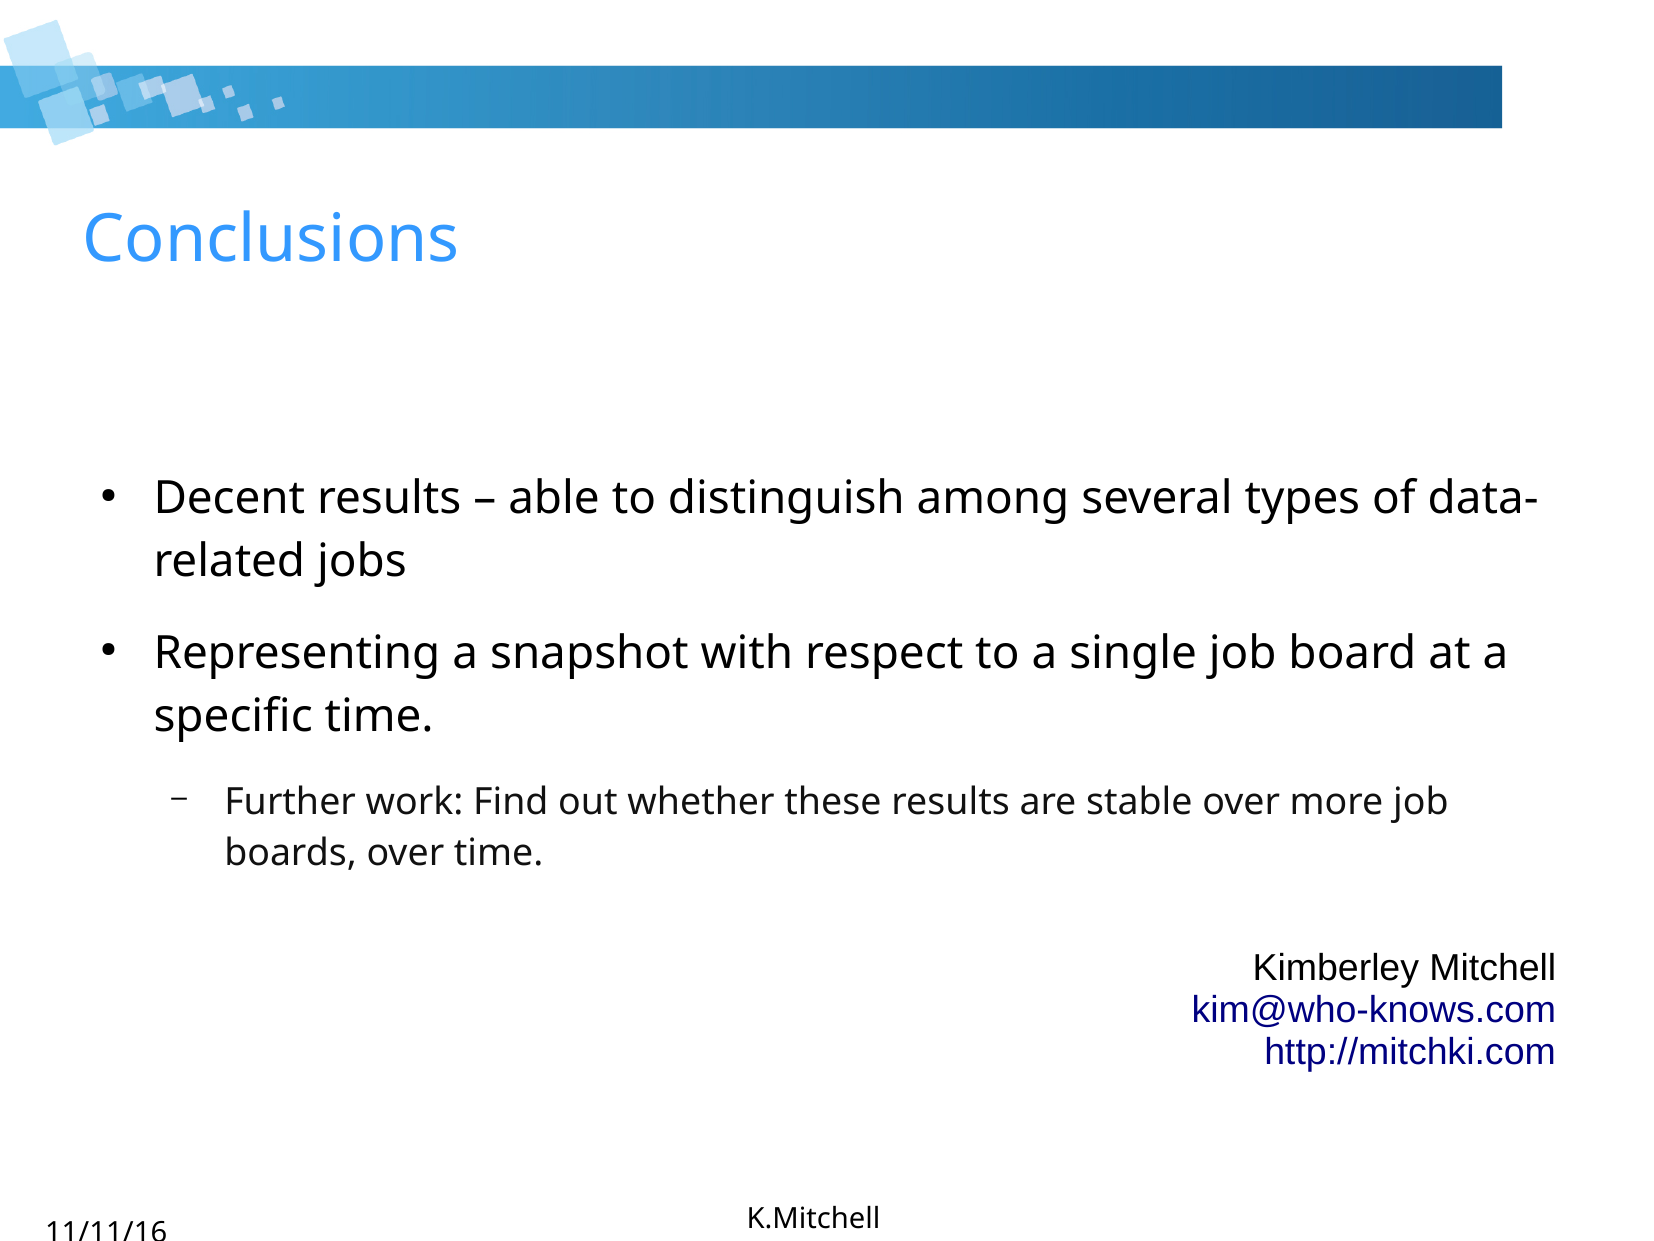

# Conclusions
Decent results – able to distinguish among several types of data-related jobs
Representing a snapshot with respect to a single job board at a specific time.
Further work: Find out whether these results are stable over more job boards, over time.
Kimberley Mitchell
kim@who-knows.com
http://mitchki.com
K.Mitchell